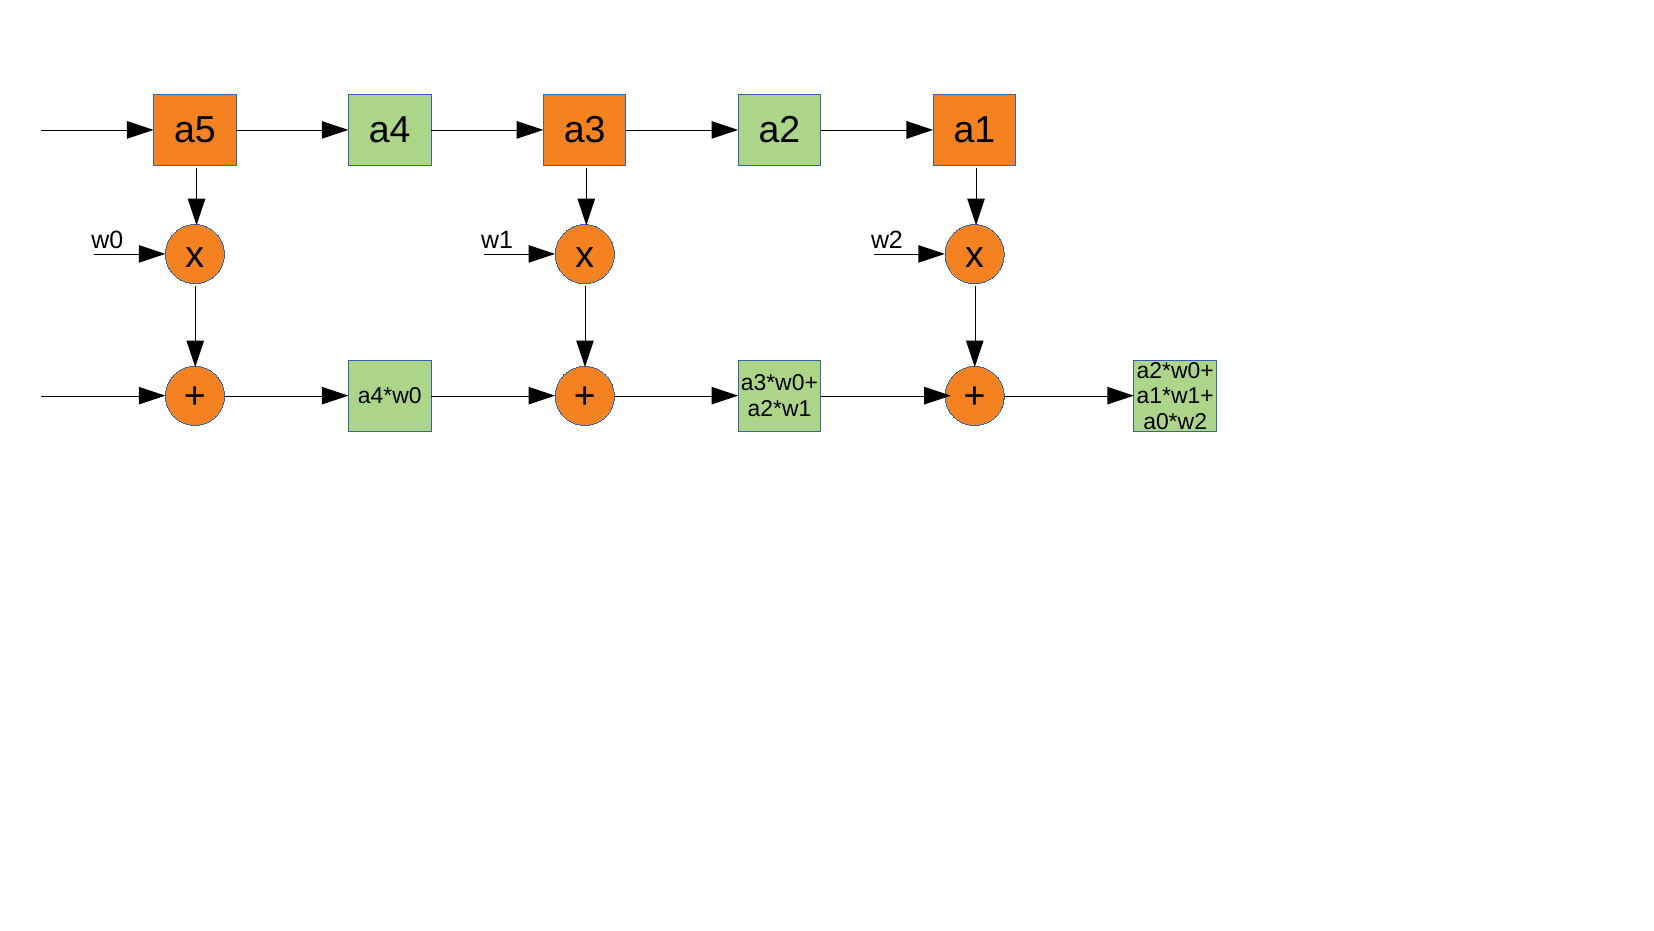

a5
a4
a3
a2
a1
w0
w1
w2
x
x
x
a4*w0
a3*w0+
a2*w1
a2*w0+
a1*w1+
a0*w2
+
+
+